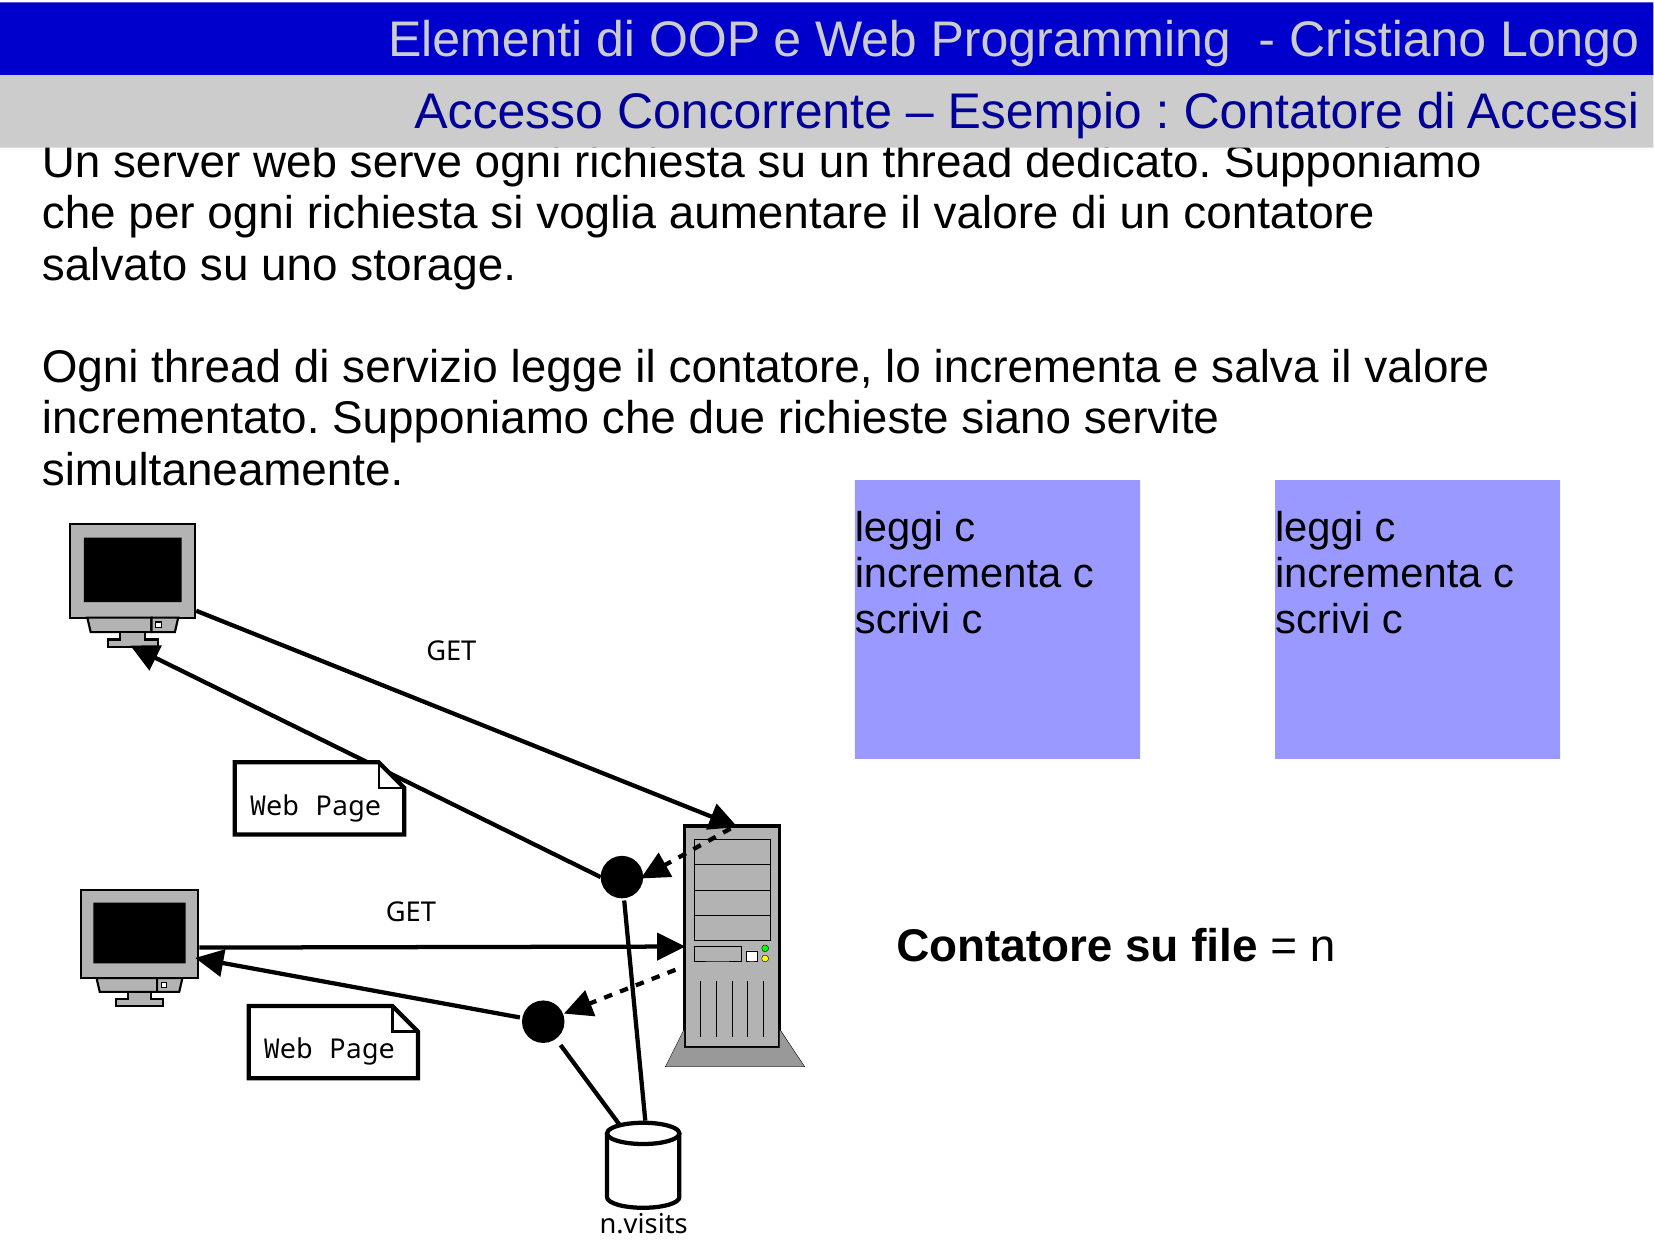

# Elementi di OOP e Web Programming - Cristiano Longo
Accesso Concorrente – Esempio : Contatore di Accessi
Un server web serve ogni richiesta su un thread dedicato. Supponiamo che per ogni richiesta si voglia aumentare il valore di un contatore salvato su uno storage.
Ogni thread di servizio legge il contatore, lo incrementa e salva il valore incrementato. Supponiamo che due richieste siano servite simultaneamente.
leggi c
incrementa c
scrivi c
leggi c
incrementa c
scrivi c
Contatore su file = n